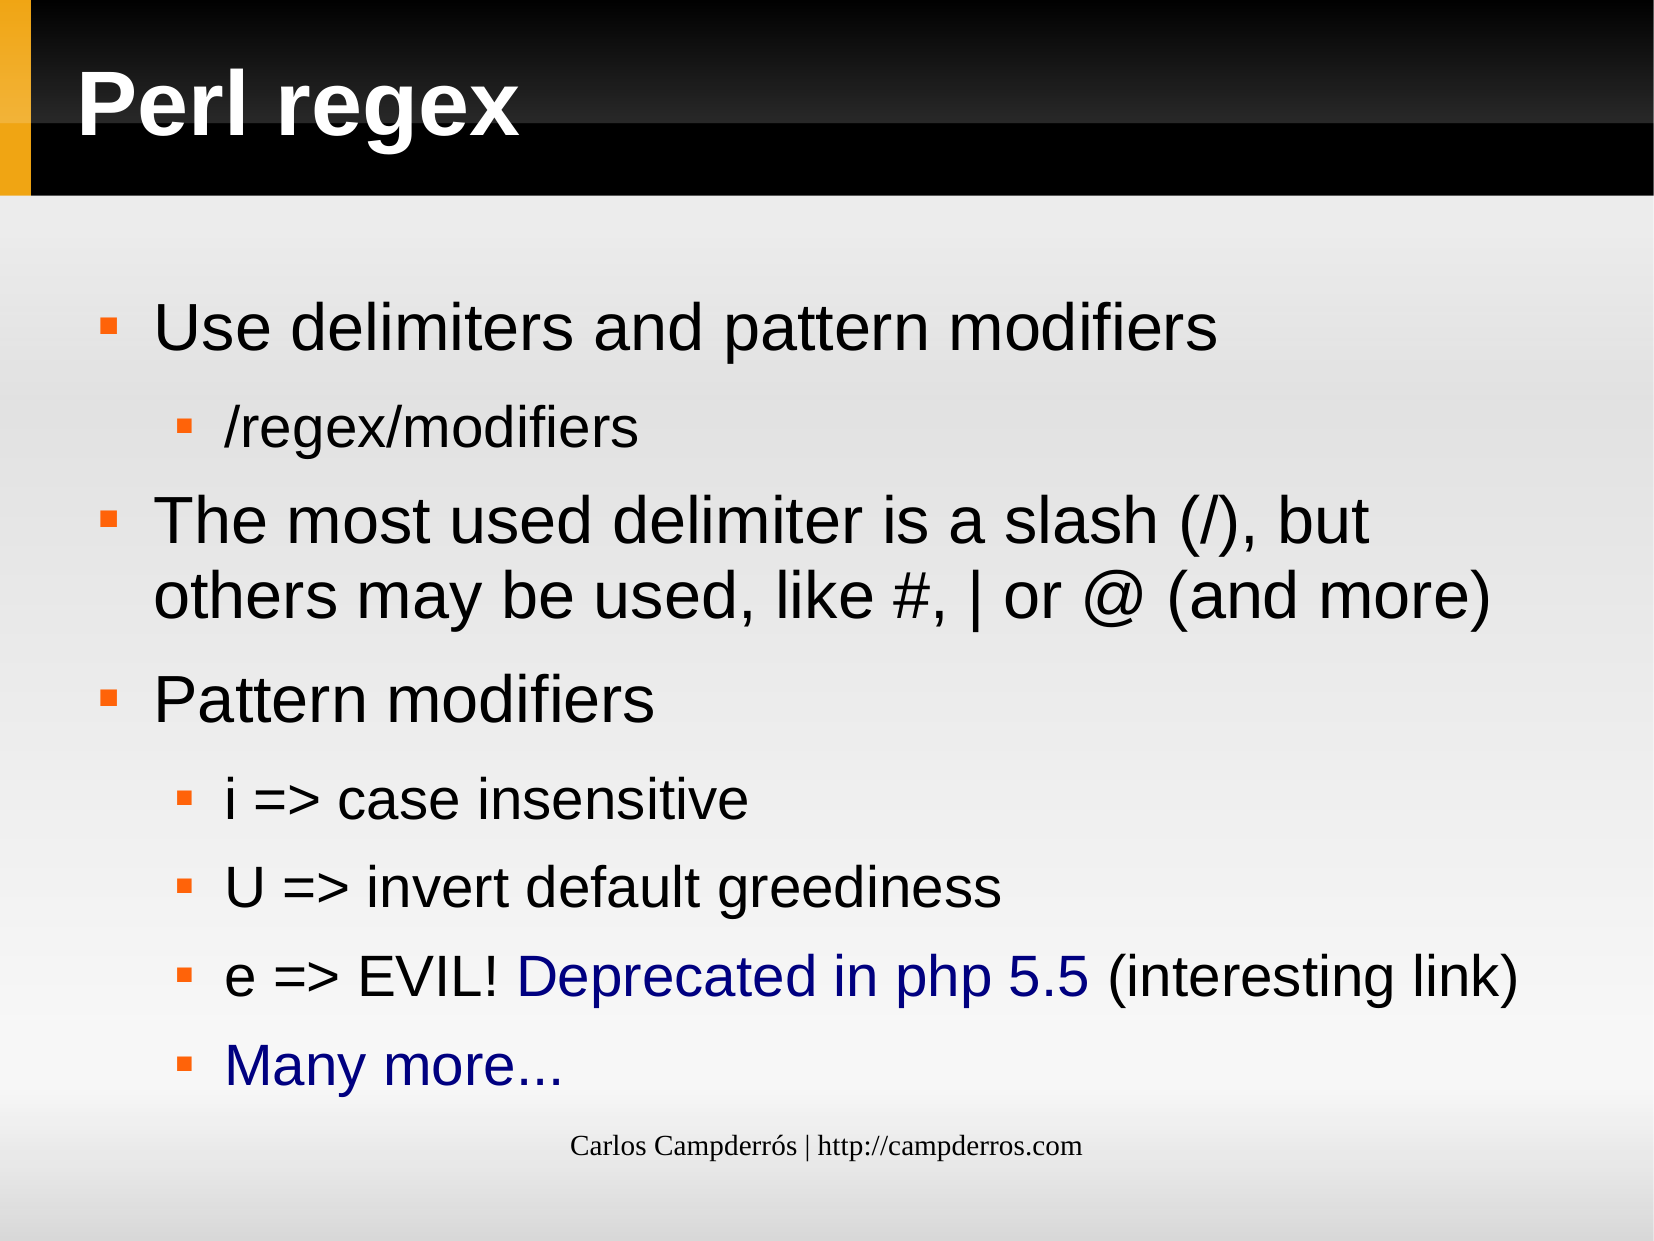

# Perl regex
Use delimiters and pattern modifiers
/regex/modifiers
The most used delimiter is a slash (/), but others may be used, like #, | or @ (and more)
Pattern modifiers
i => case insensitive
U => invert default greediness
e => EVIL! Deprecated in php 5.5 (interesting link)
Many more...
Carlos Campderrós | http://campderros.com